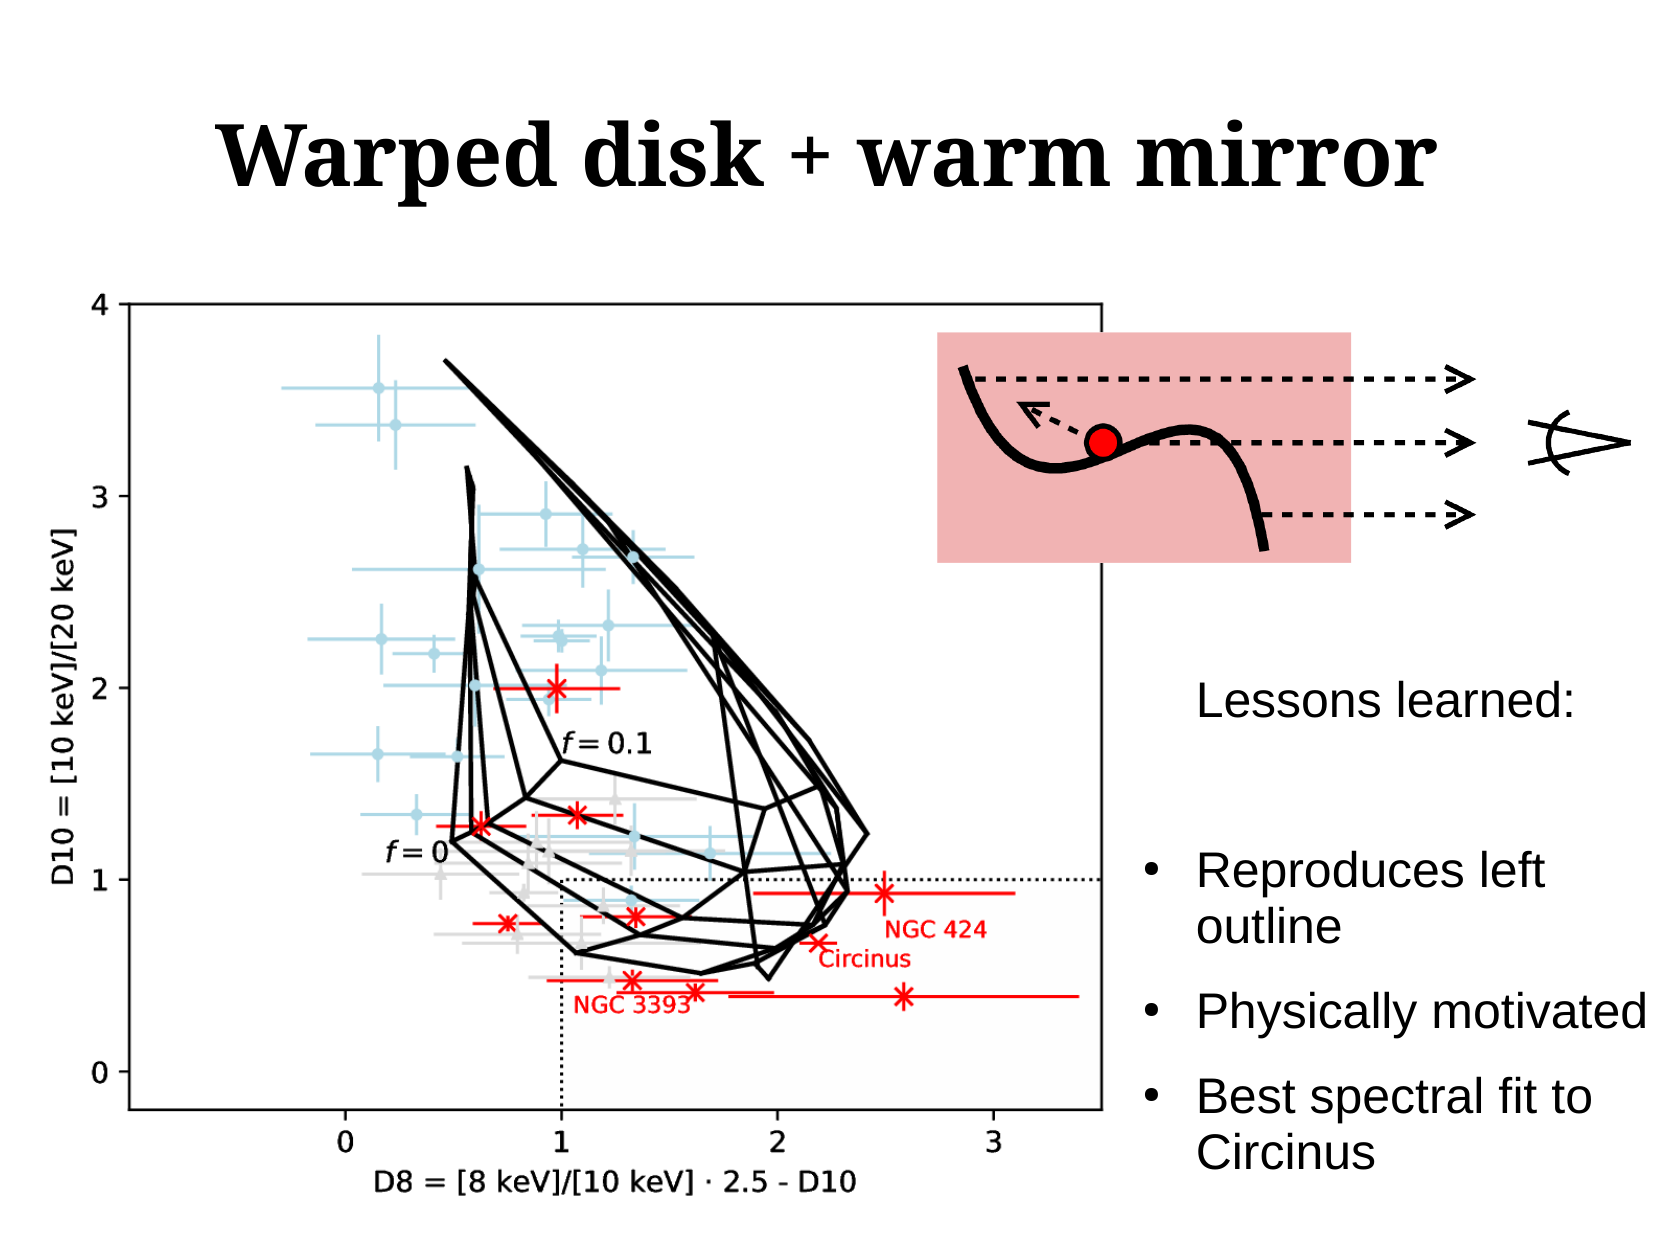

# Warped disk + warm mirror
Lessons learned:
Reproduces left outline
Physically motivated
Best spectral fit to Circinus